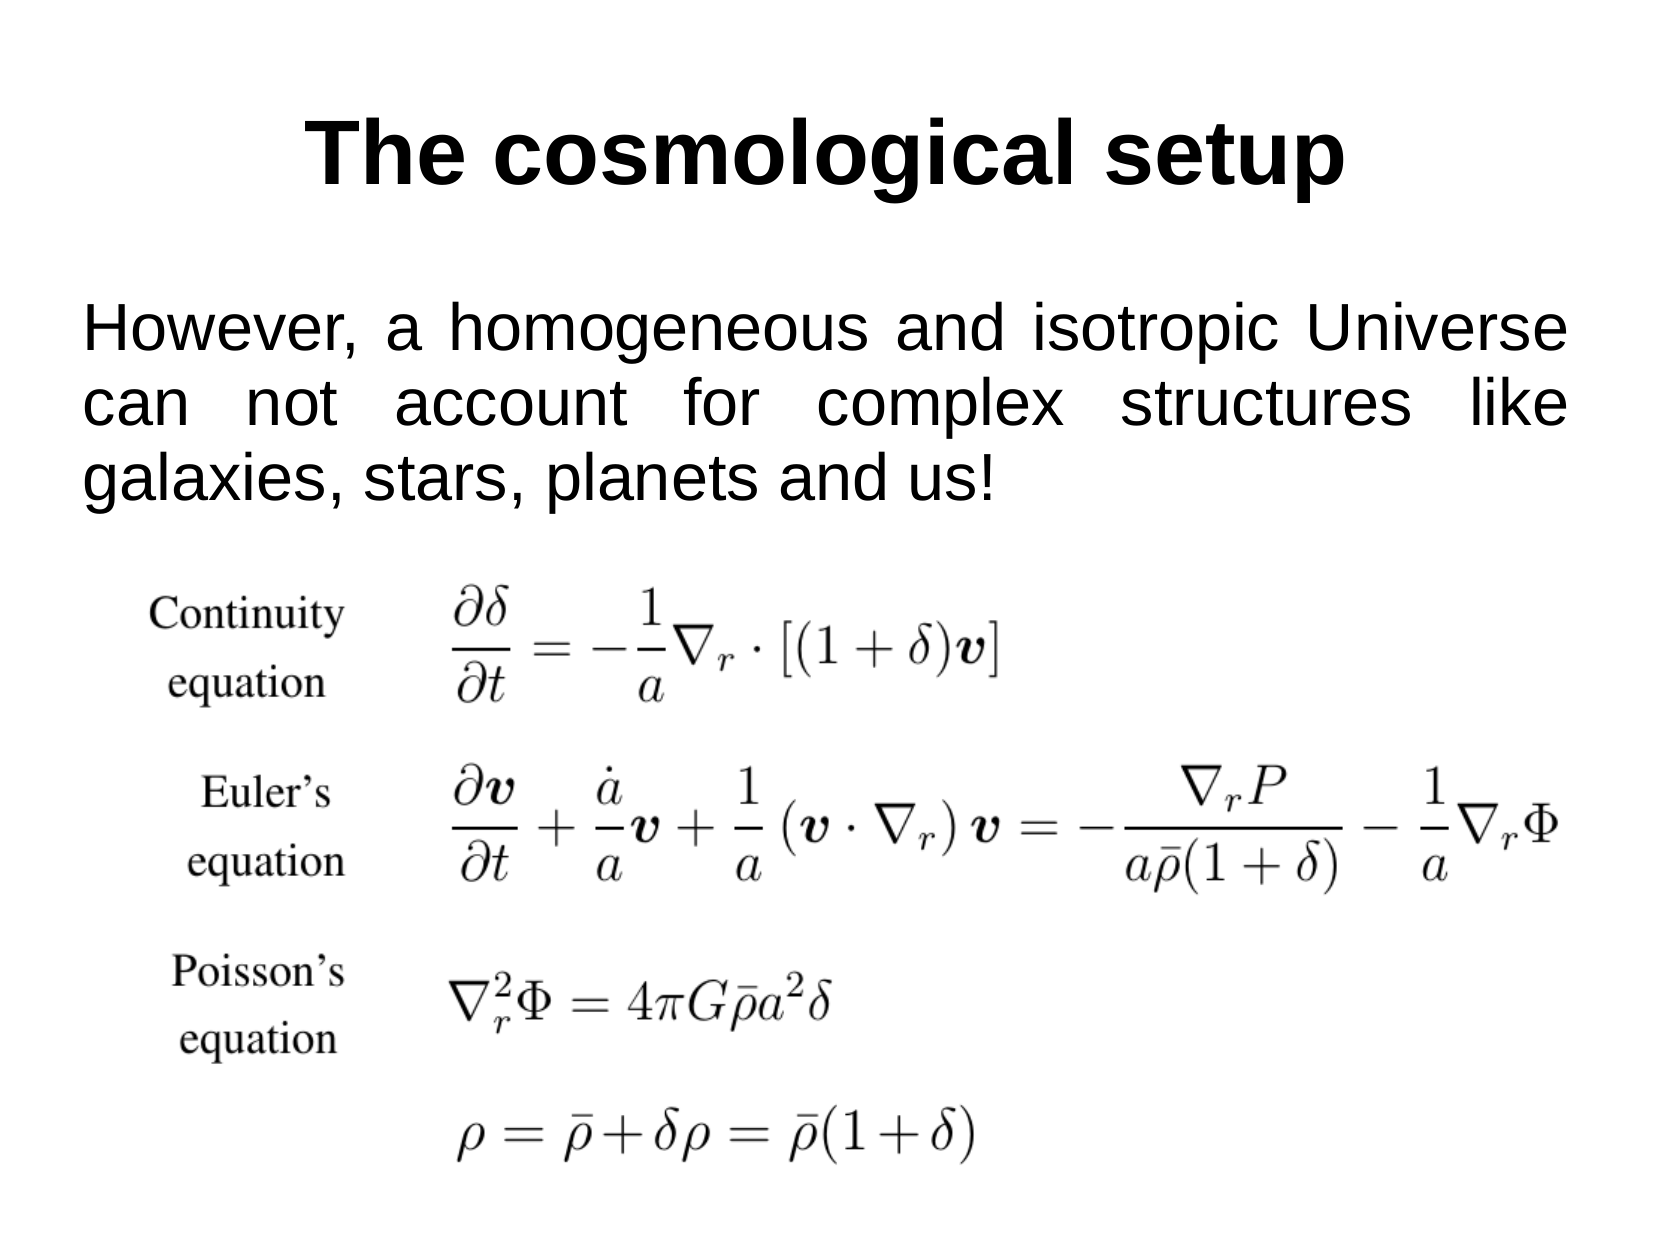

# The cosmological setup
However, a homogeneous and isotropic Universe can not account for complex structures like galaxies, stars, planets and us!